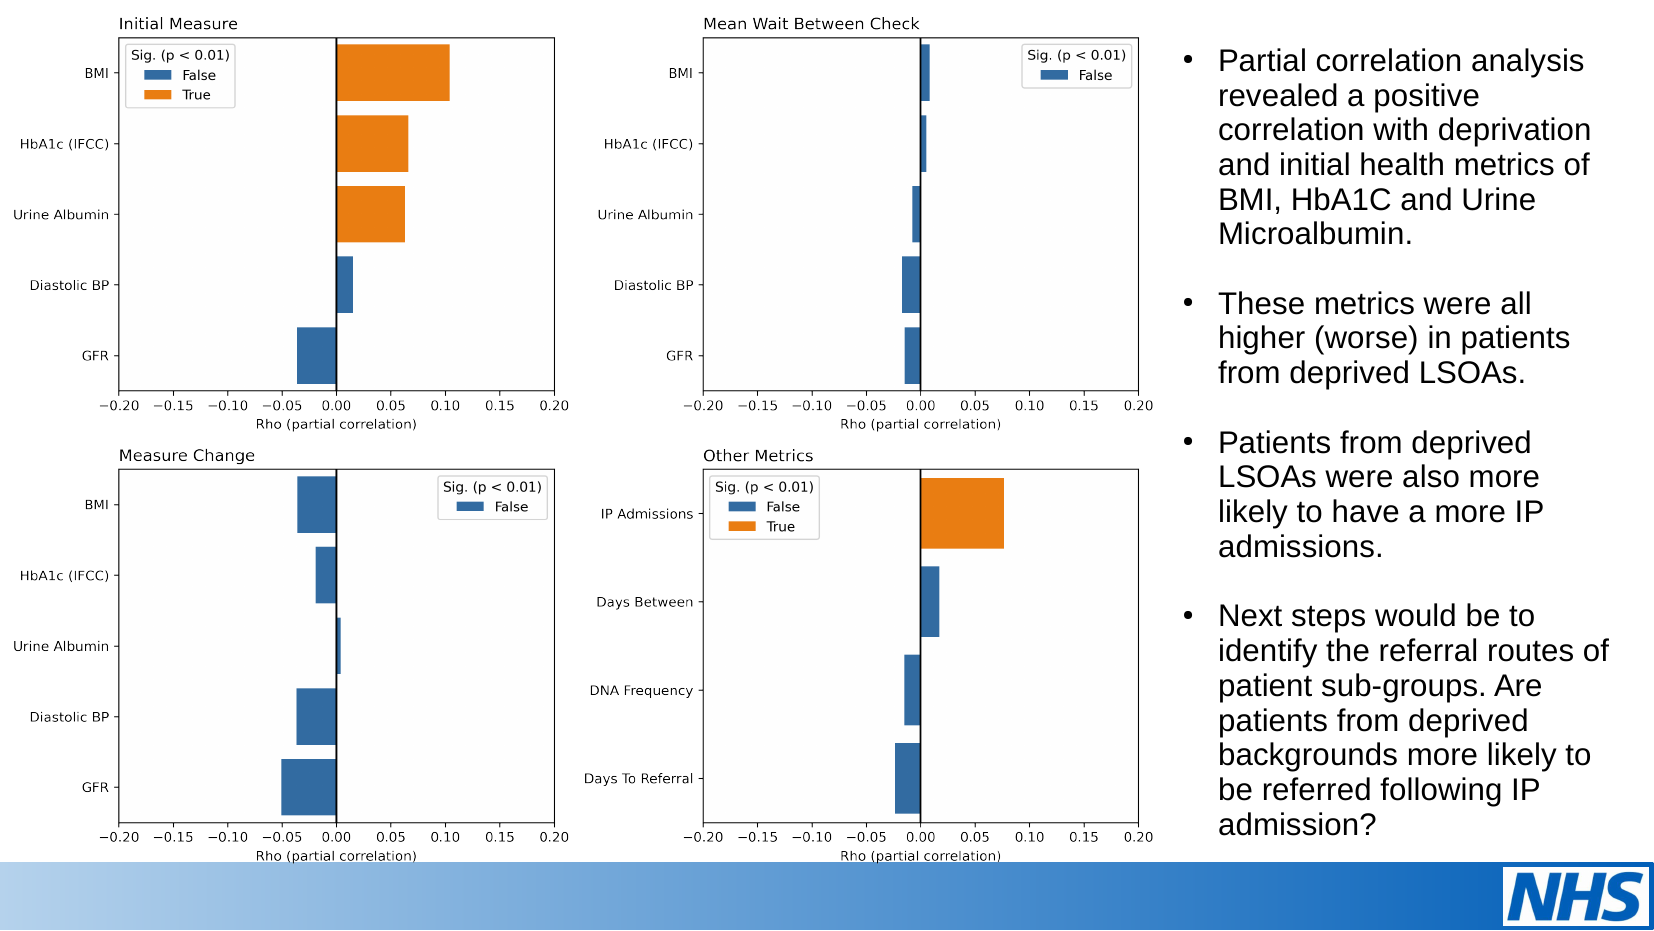

Partial correlation analysis revealed a positive correlation with deprivation and initial health metrics of BMI, HbA1C and Urine Microalbumin.
These metrics were all higher (worse) in patients from deprived LSOAs.
Patients from deprived LSOAs were also more likely to have a more IP admissions.
Next steps would be to identify the referral routes of patient sub-groups. Are patients from deprived backgrounds more likely to be referred following IP admission?